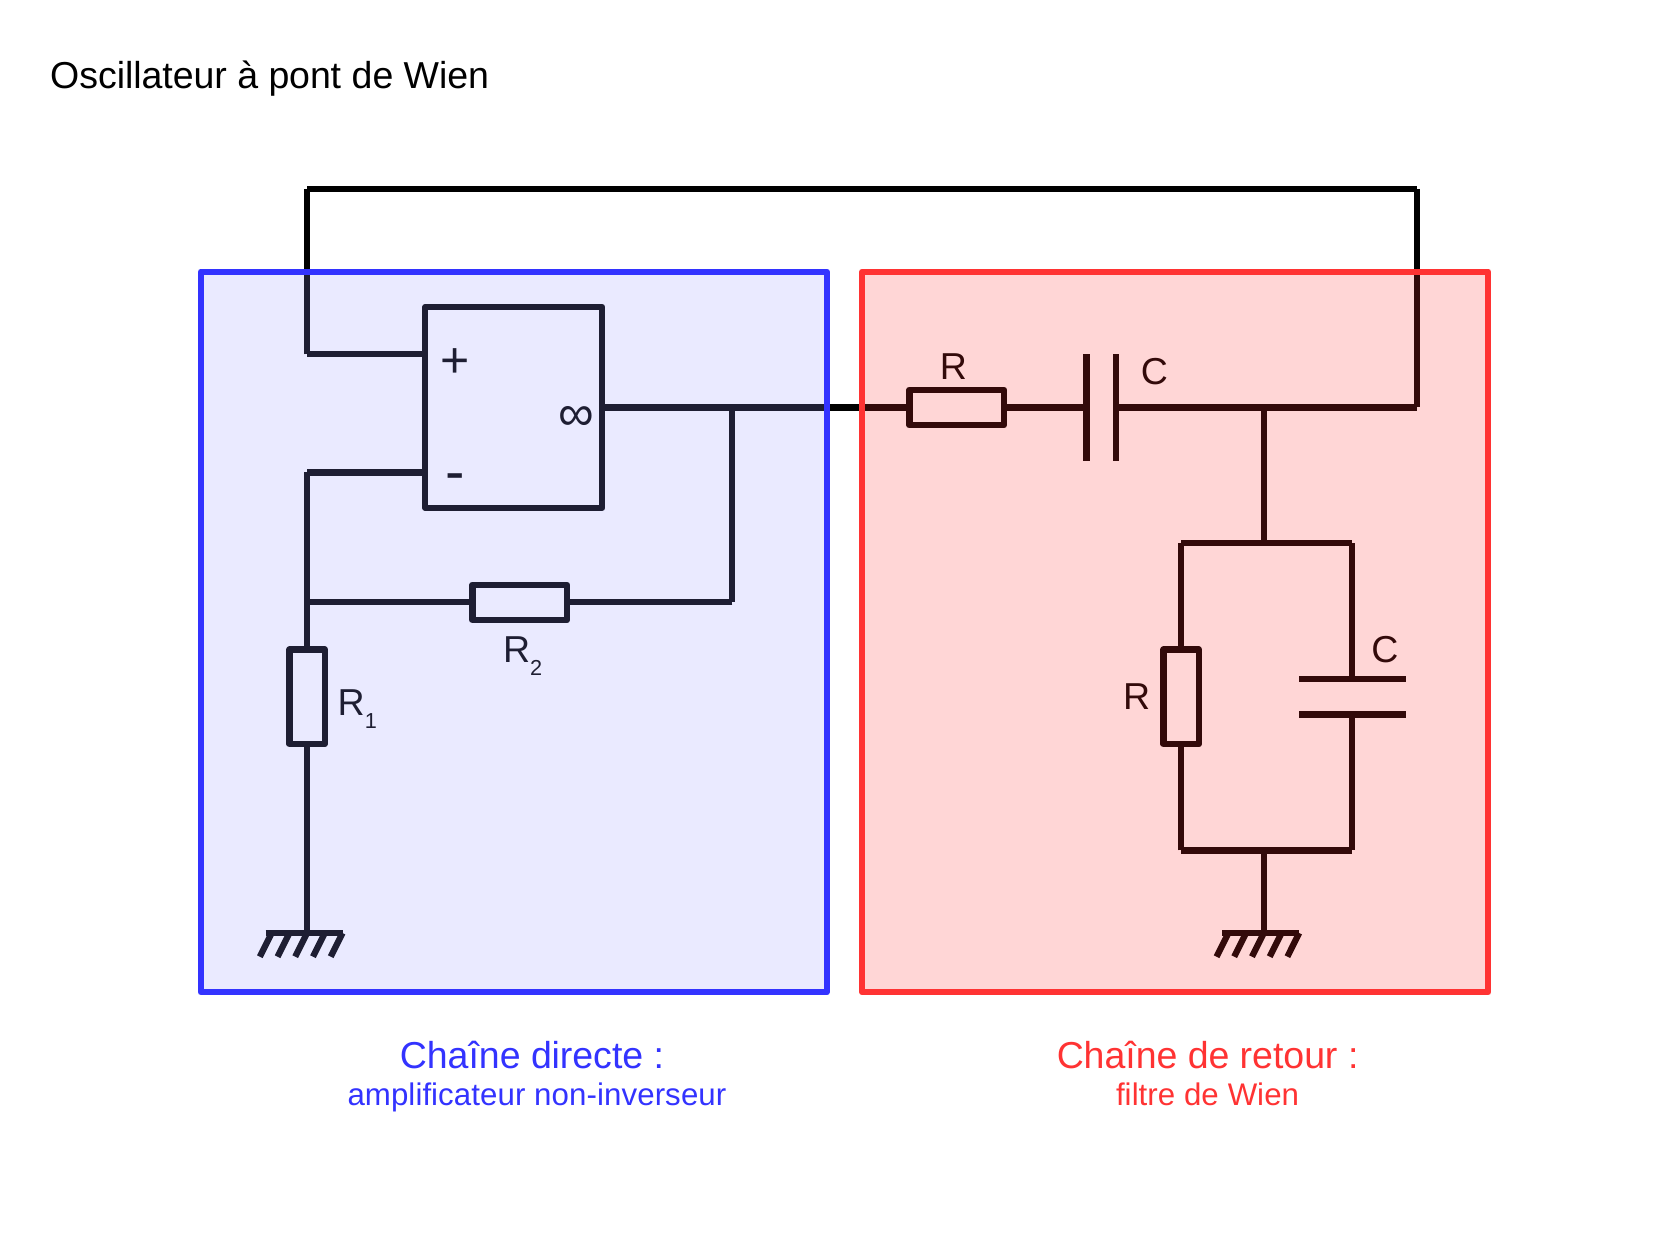

Oscillateur à pont de Wien
+
R
C
∞
-
C
R2
R
R1
Chaîne directe :
amplificateur non-inverseur
Chaîne de retour :
filtre de Wien